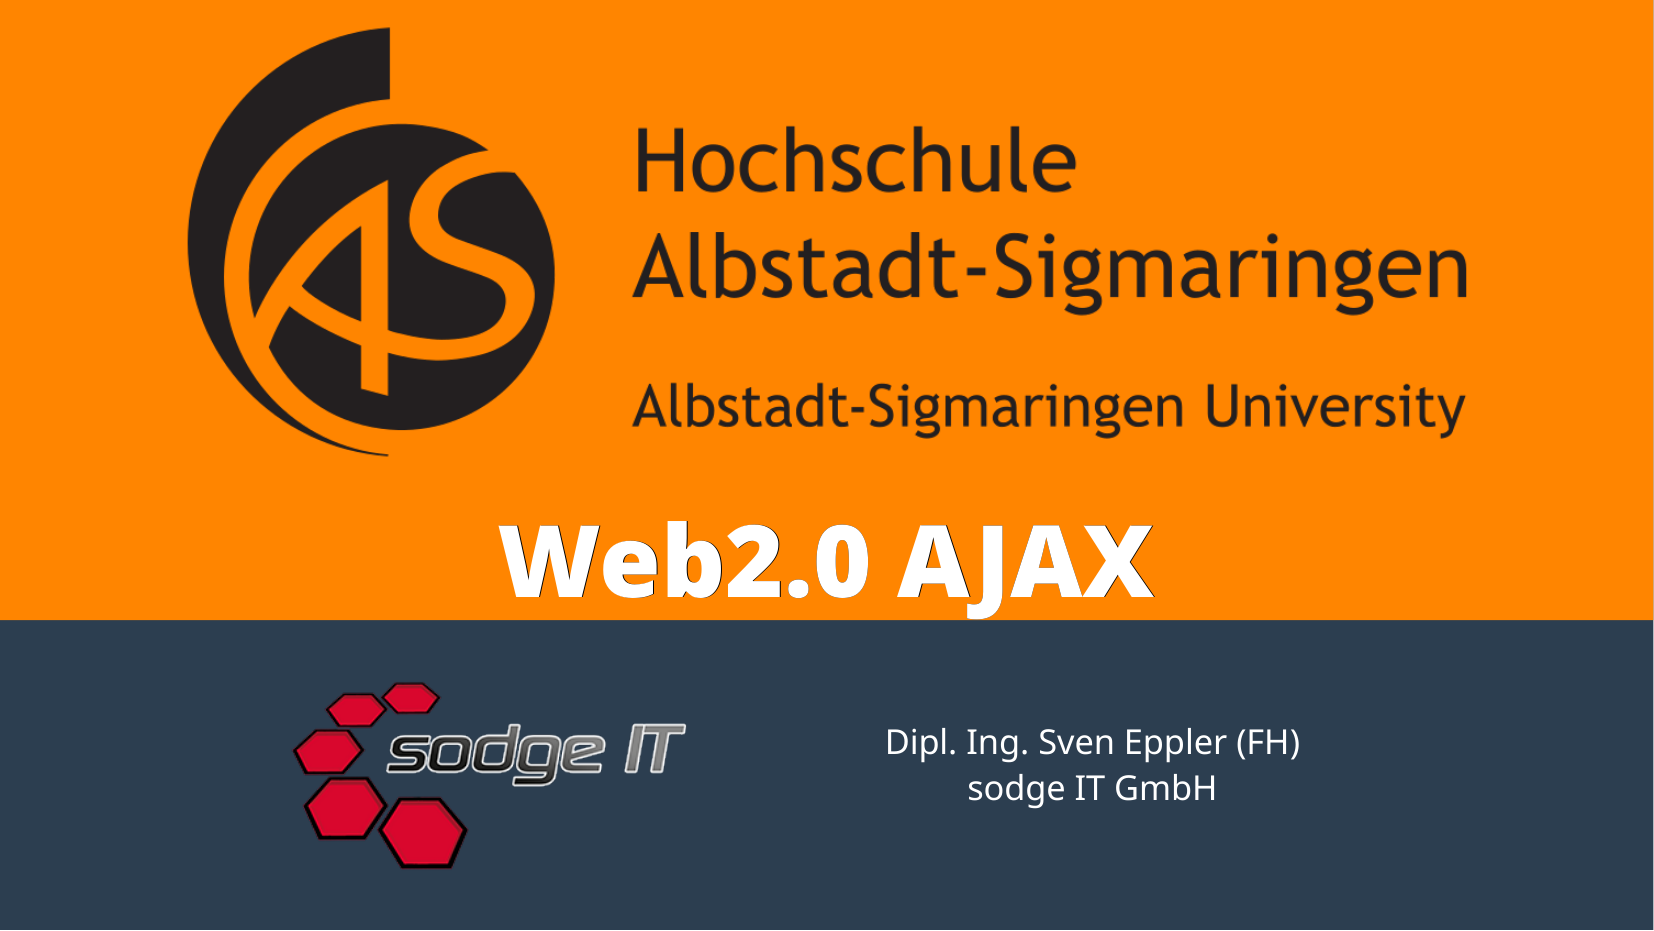

# Web2.0 AJAX
Dipl. Ing. Sven Eppler (FH)
sodge IT GmbH